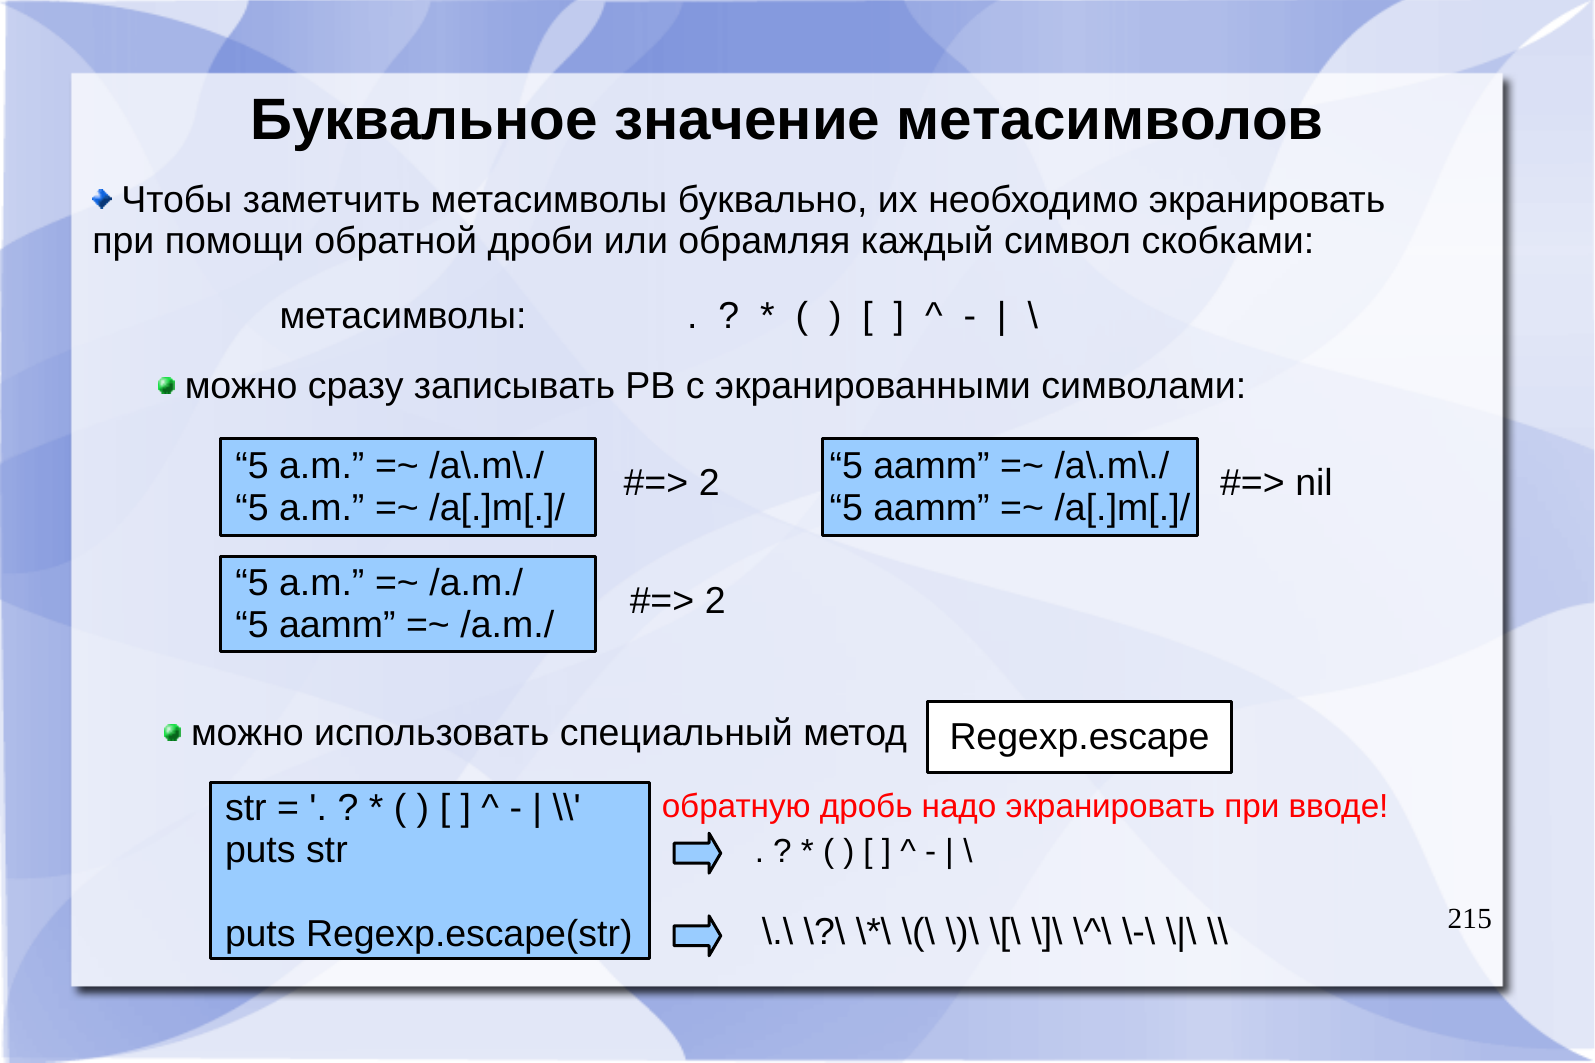

# Буквальное значение метасимволов
 Чтобы заметчить метасимволы буквально, их необходимо экранировать при помощи обратной дроби или обрамляя каждый символ скобками:
метасимволы:
. ? * ( ) [ ] ^ - | \
 можно сразу записывать РВ с экранированными символами:
“5 a.m.” =~ /a\.m\./
“5 a.m.” =~ /a[.]m[.]/
“5 aamm” =~ /a\.m\./
“5 aamm” =~ /a[.]m[.]/
#=> 2
#=> nil
“5 a.m.” =~ /a.m./
“5 aamm” =~ /a.m./
#=> 2
Regexp.escape
 можно использовать специальный метод
обратную дробь надо экранировать при вводе!
str = '. ? * ( ) [ ] ^ - | \\'
puts str
puts Regexp.escape(str)
. ? * ( ) [ ] ^ - | \
215
\.\ \?\ \*\ \(\ \)\ \[\ \]\ \^\ \-\ \|\ \\